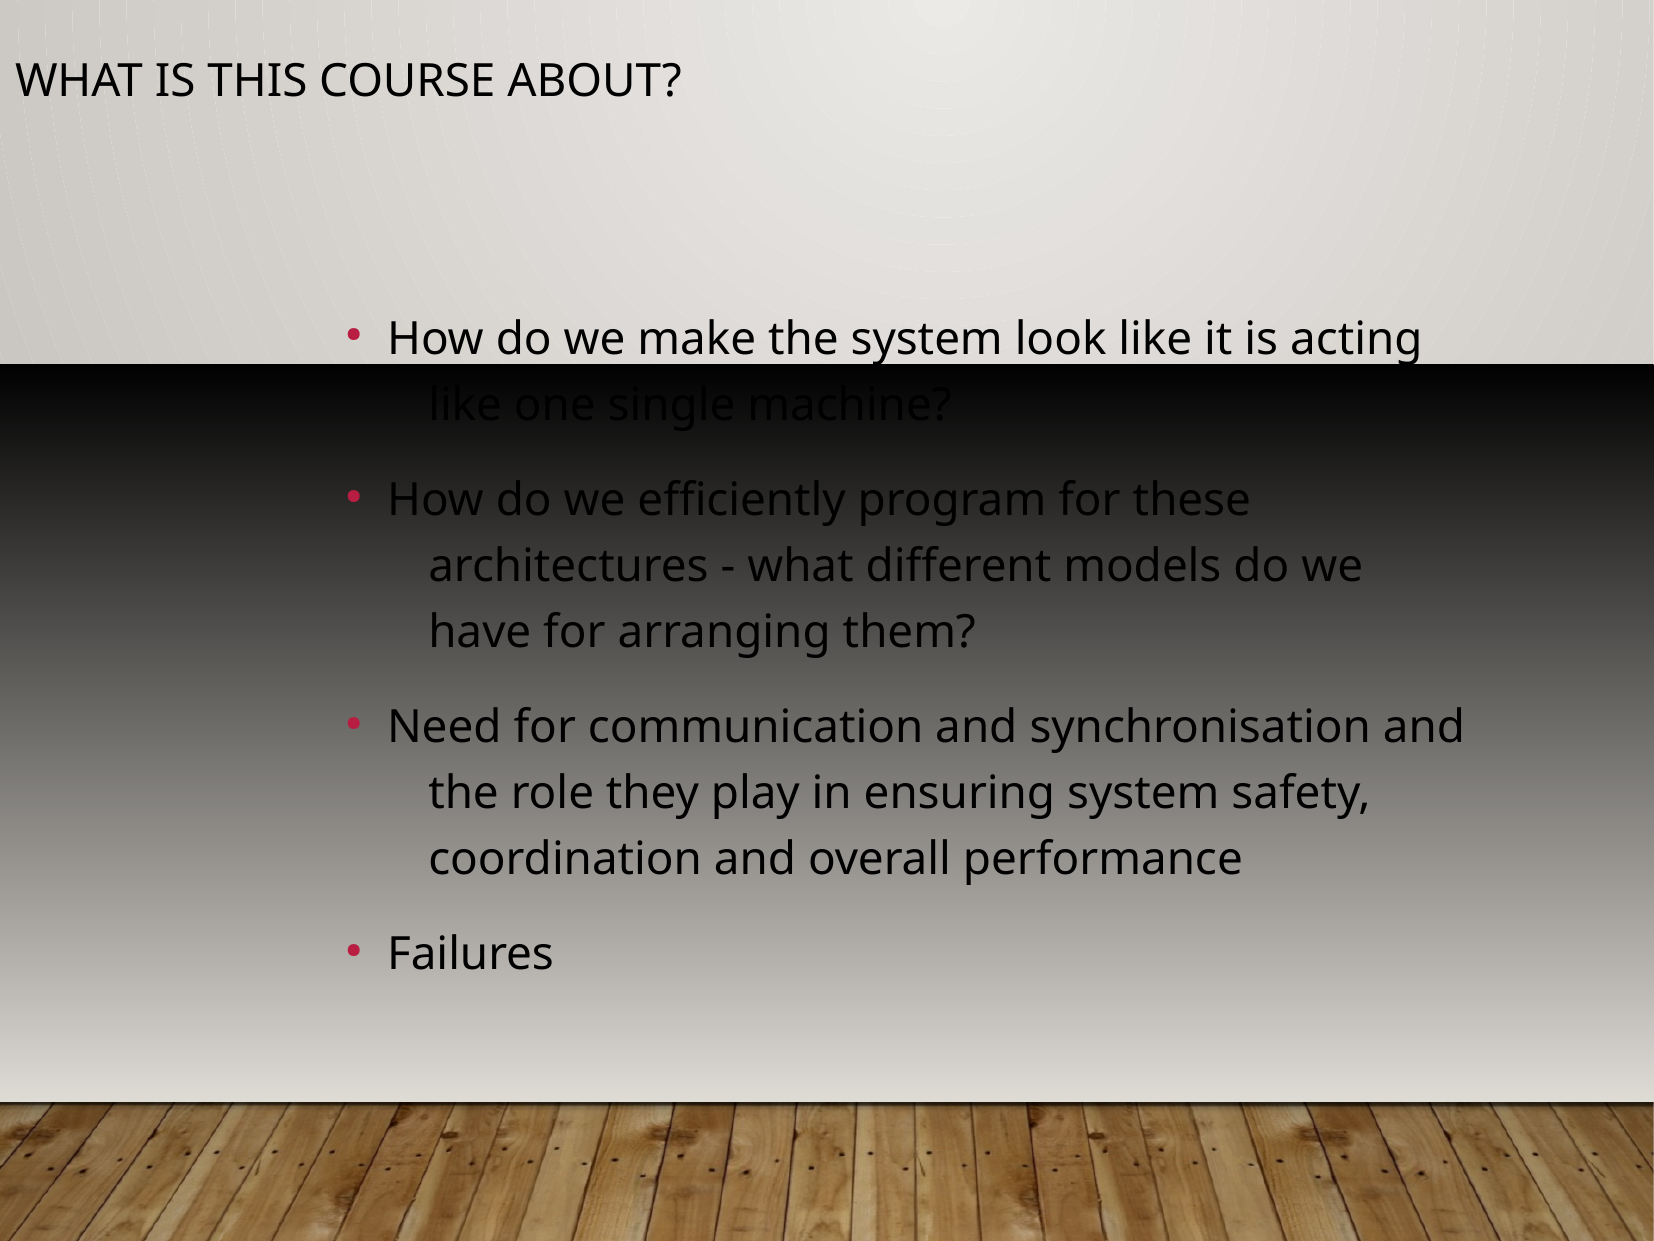

# What is this course about?
How do we make the system look like it is acting like one single machine?
How do we efficiently program for these architectures - what different models do we have for arranging them?
Need for communication and synchronisation and the role they play in ensuring system safety, coordination and overall performance
Failures